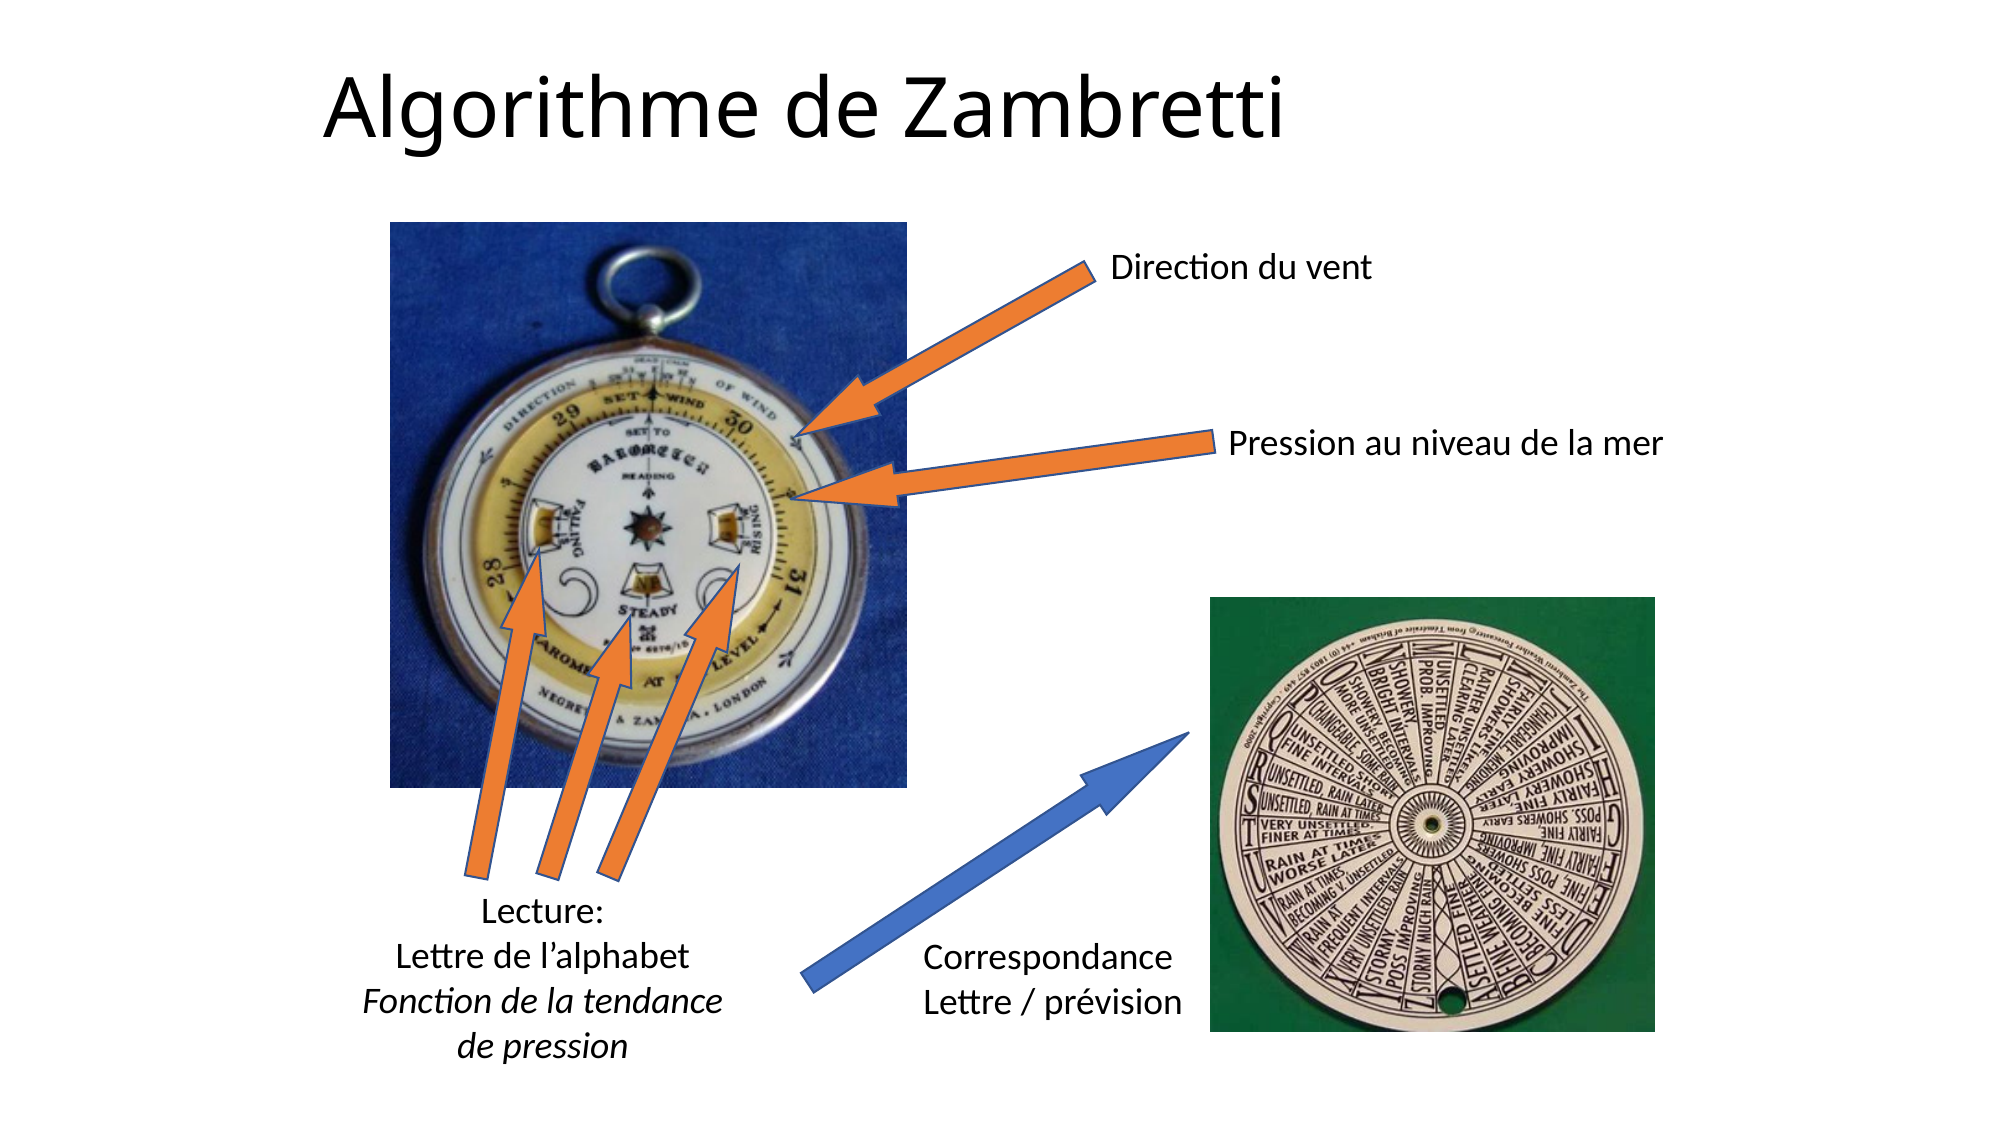

# Algorithme de Zambretti
Direction du vent
Pression au niveau de la mer
Lecture:
Lettre de l’alphabet
Fonction de la tendance
de pression
Correspondance
Lettre / prévision